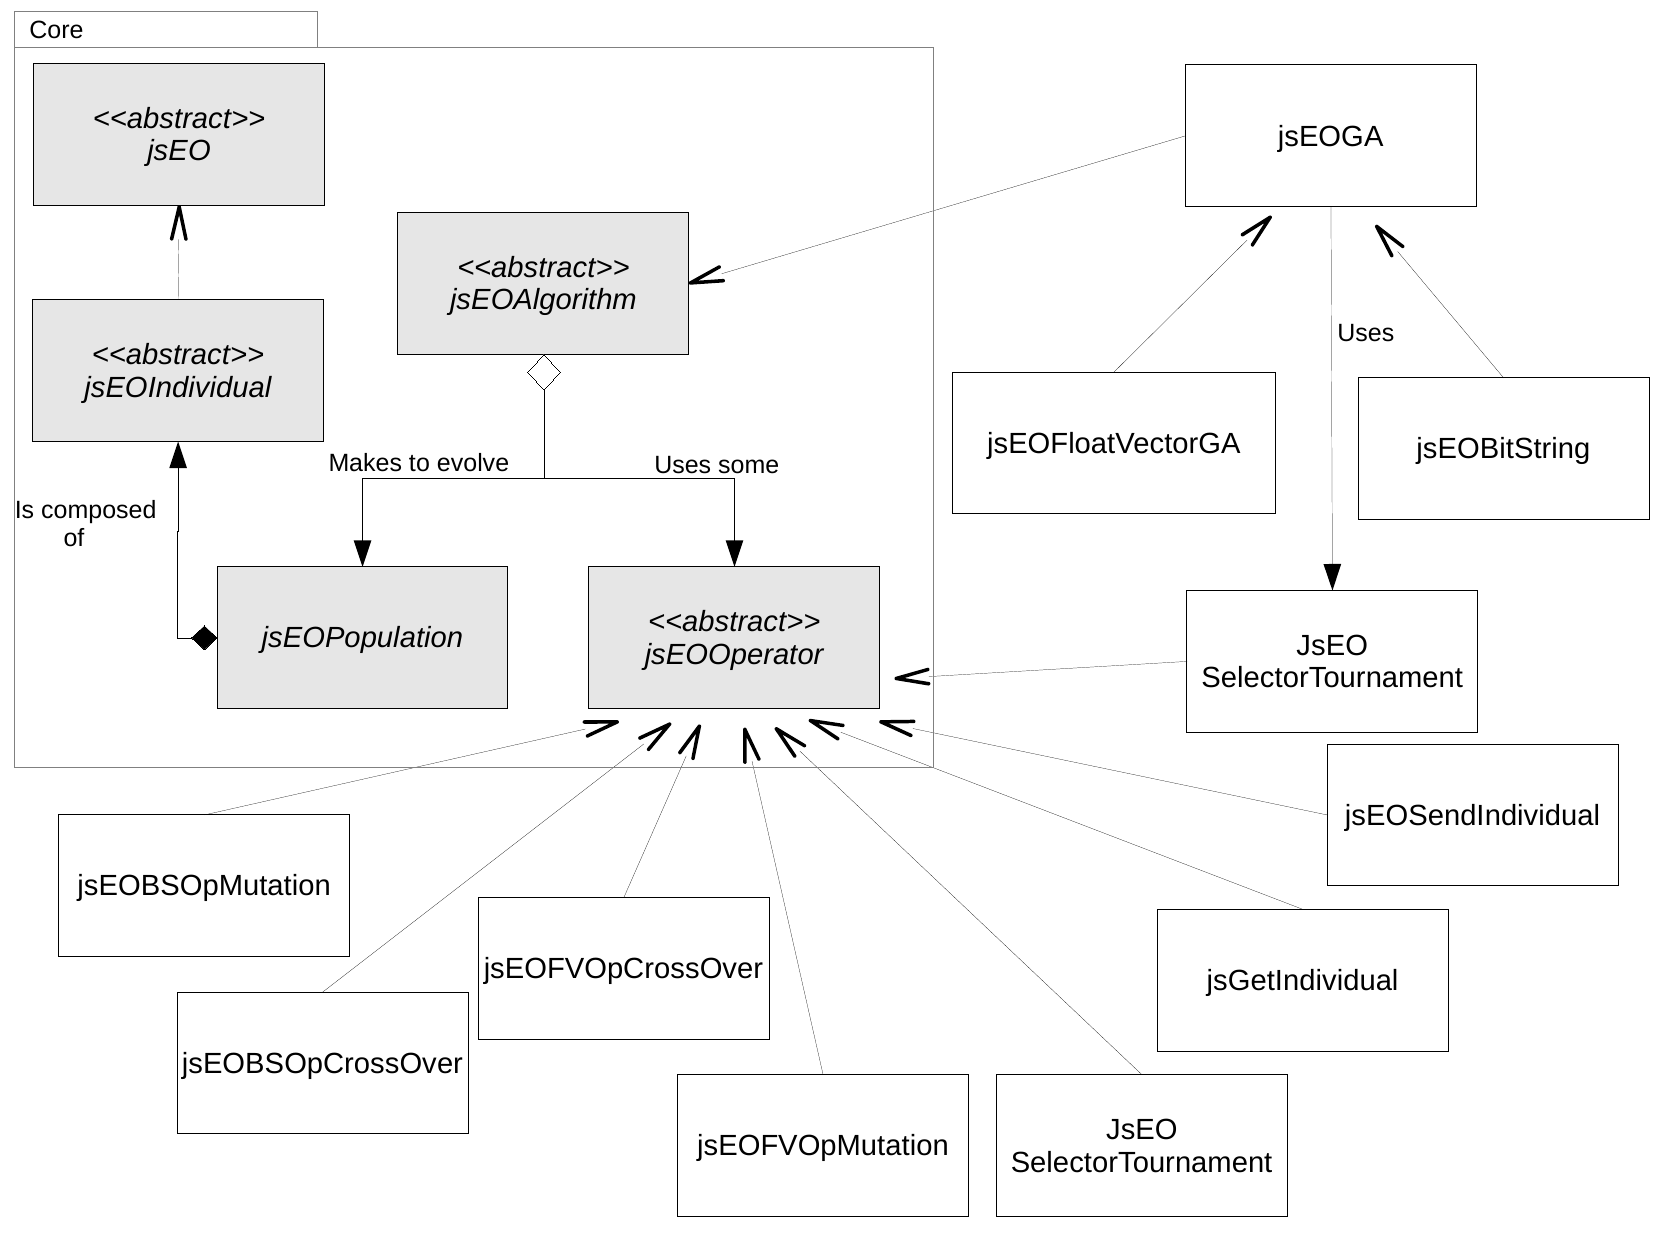

Core
<<abstract>>
jsEO
jsEOGA
<<abstract>>
jsEOAlgorithm
<<abstract>>
jsEOIndividual
Uses
jsEOFloatVectorGA
jsEOBitString
Makes to evolve
Uses some
Is composed
 of
<<abstract>>
jsEOOperator
jsEOPopulation
JsEO
SelectorTournament
jsEOSendIndividual
jsEOBSOpMutation
jsEOFVOpCrossOver
jsGetIndividual
jsEOBSOpCrossOver
jsEOFVOpMutation
JsEO
SelectorTournament